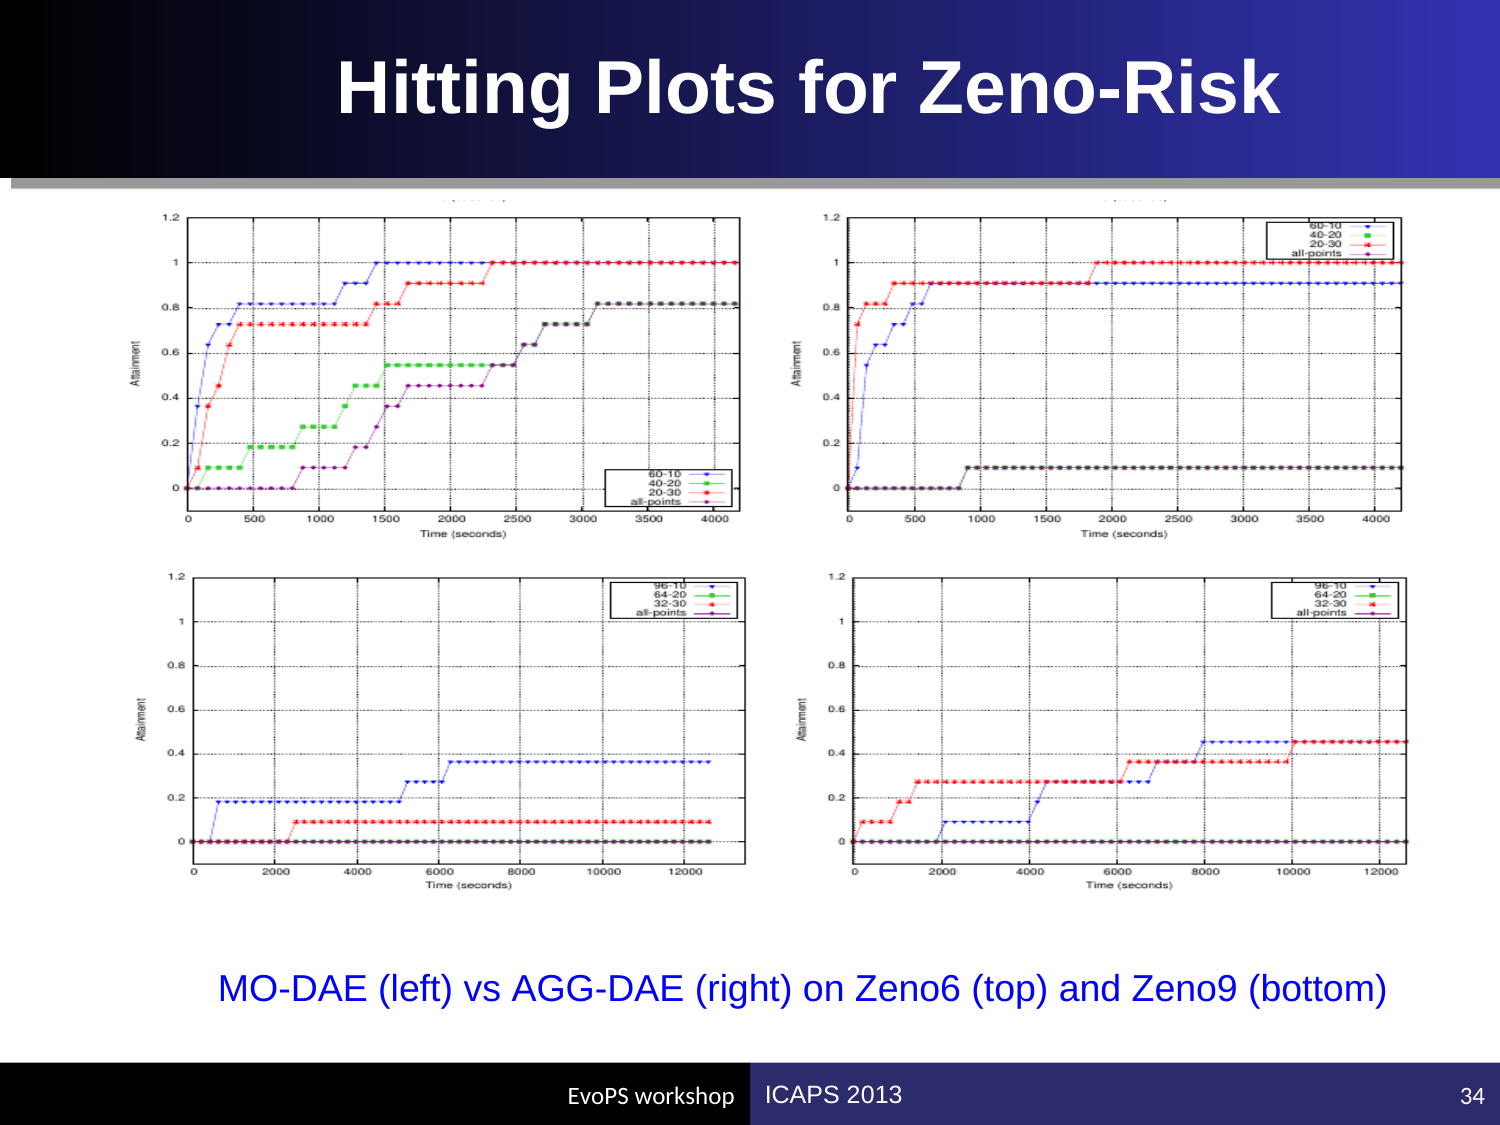

Hitting Plots for Zeno-Risk
MO-DAE (left) vs AGG-DAE (right) on Zeno6 (top) and Zeno9 (bottom)
34